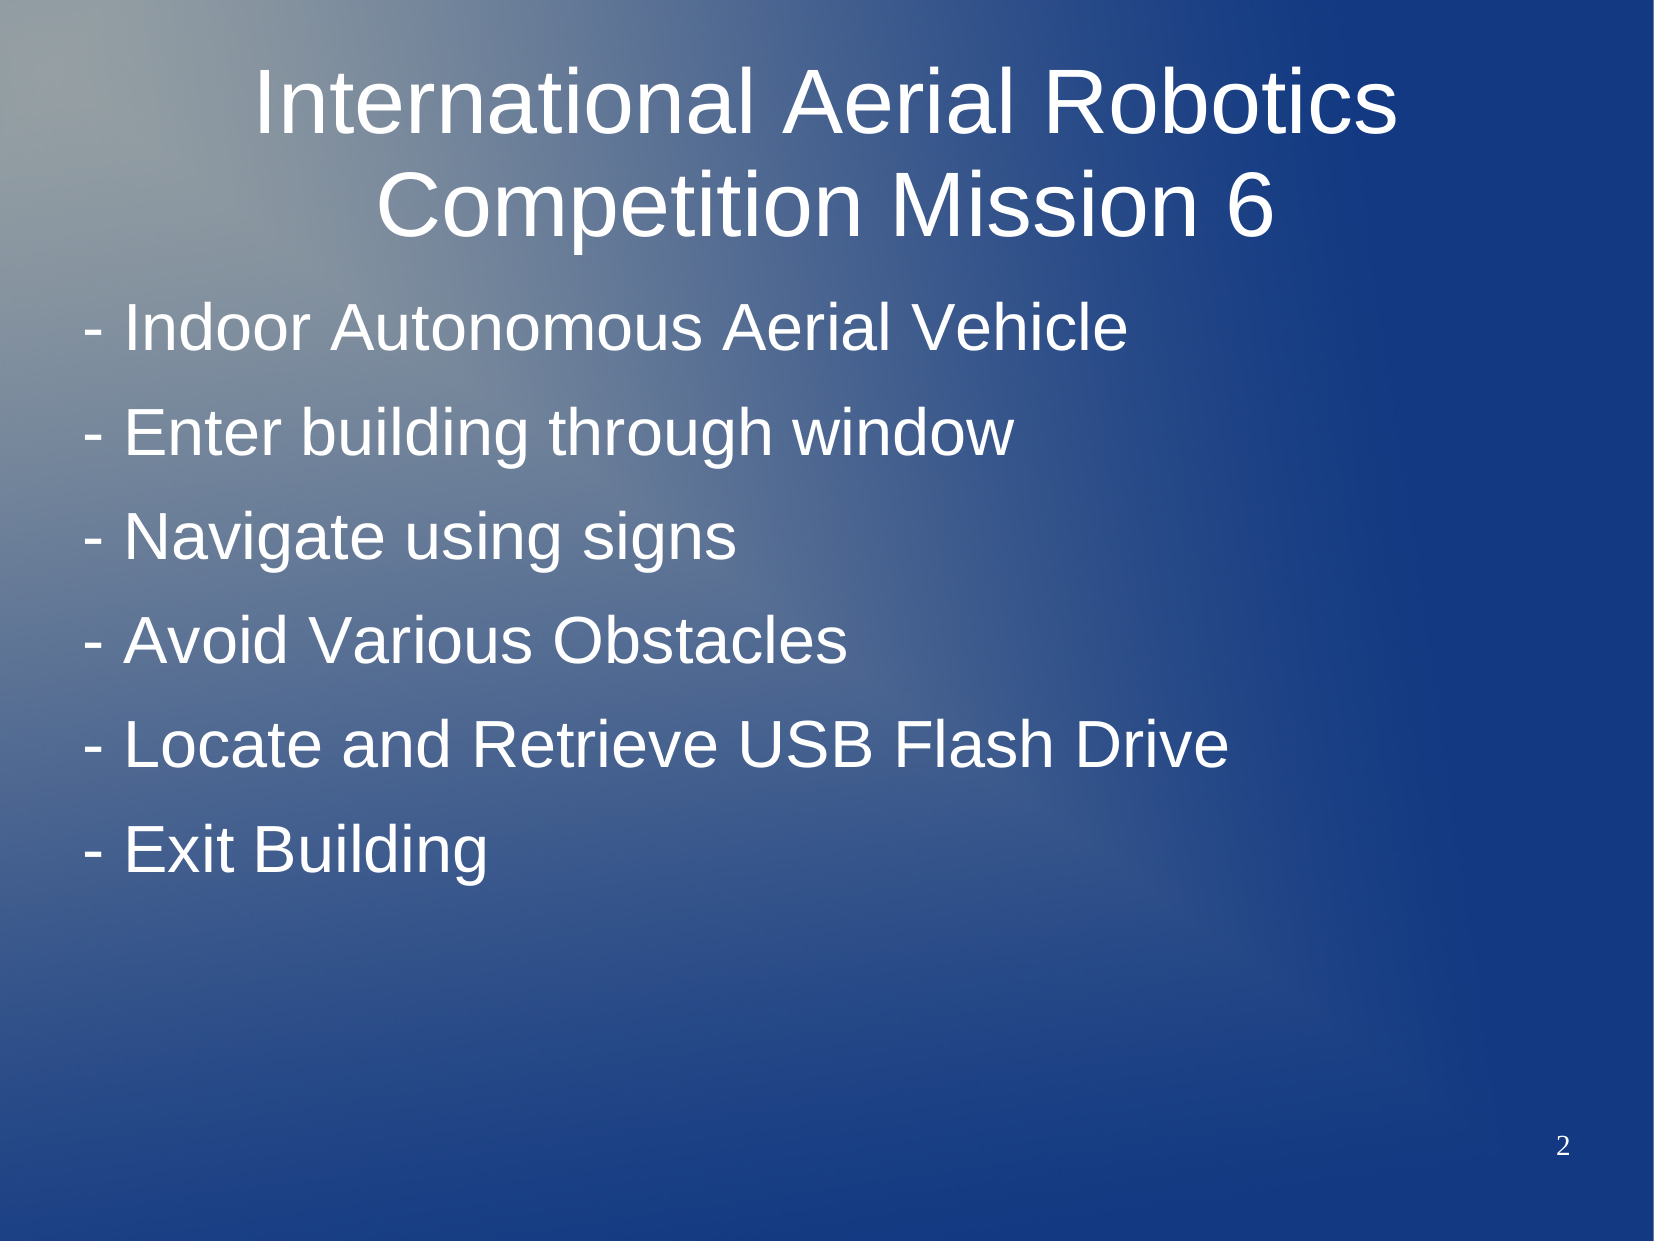

# International Aerial Robotics Competition Mission 6
- Indoor Autonomous Aerial Vehicle
- Enter building through window
- Navigate using signs
- Avoid Various Obstacles
- Locate and Retrieve USB Flash Drive
- Exit Building
2